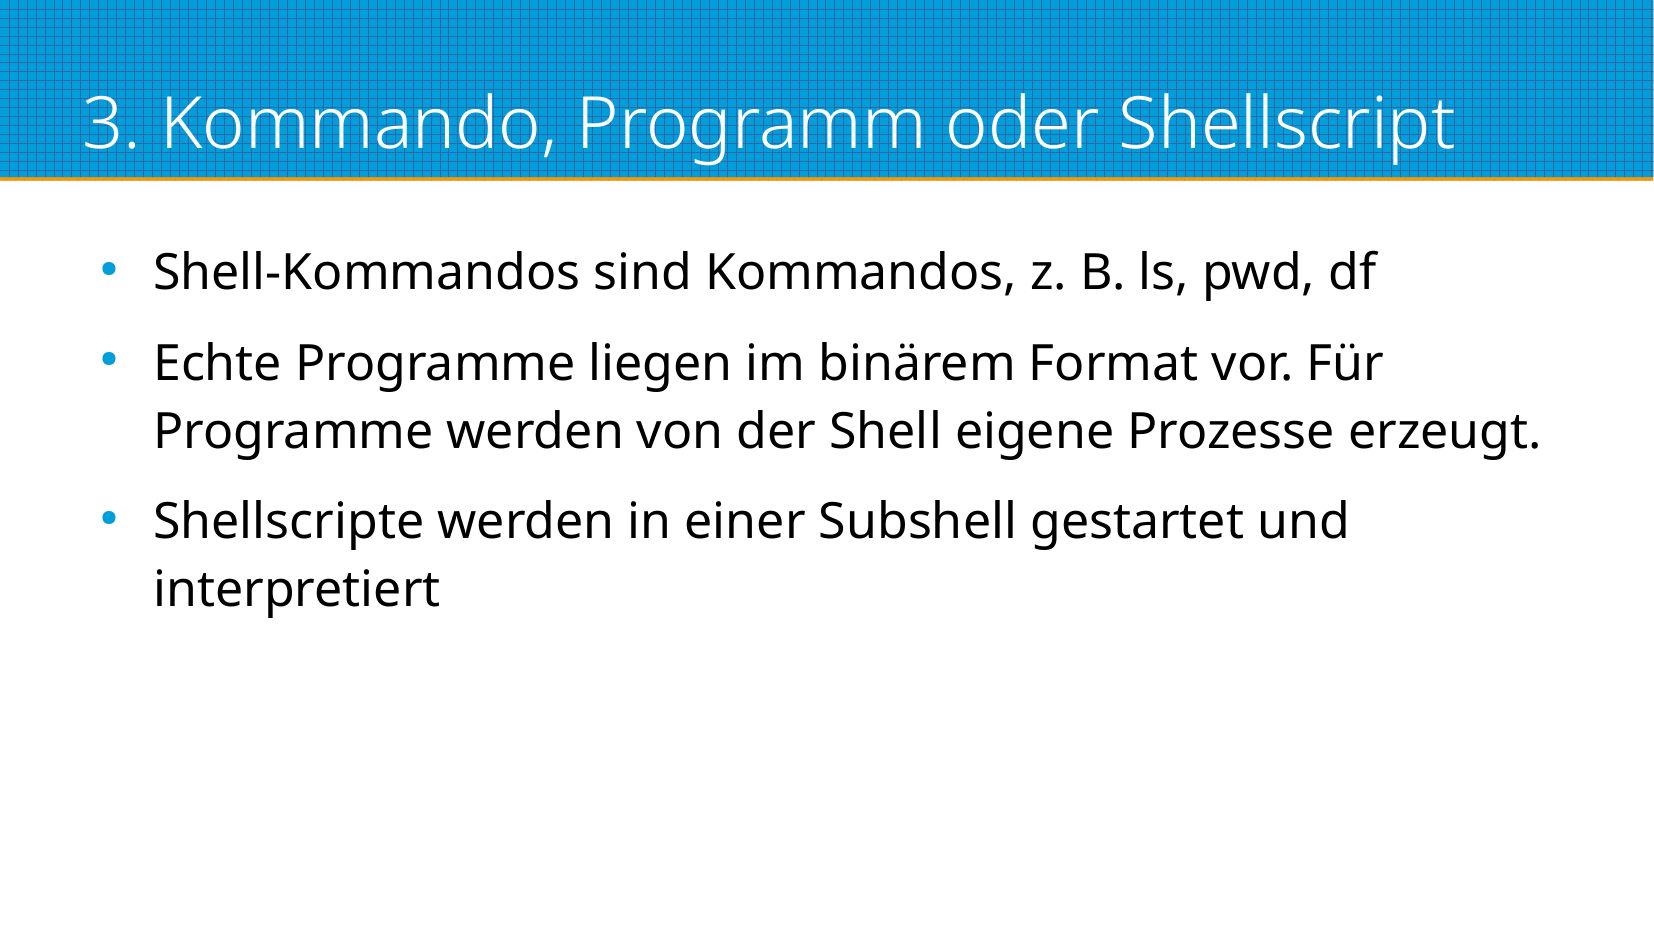

# 3. Kommando, Programm oder Shellscript
Shell-Kommandos sind Kommandos, z. B. ls, pwd, df
Echte Programme liegen im binärem Format vor. Für Programme werden von der Shell eigene Prozesse erzeugt.
Shellscripte werden in einer Subshell gestartet und interpretiert